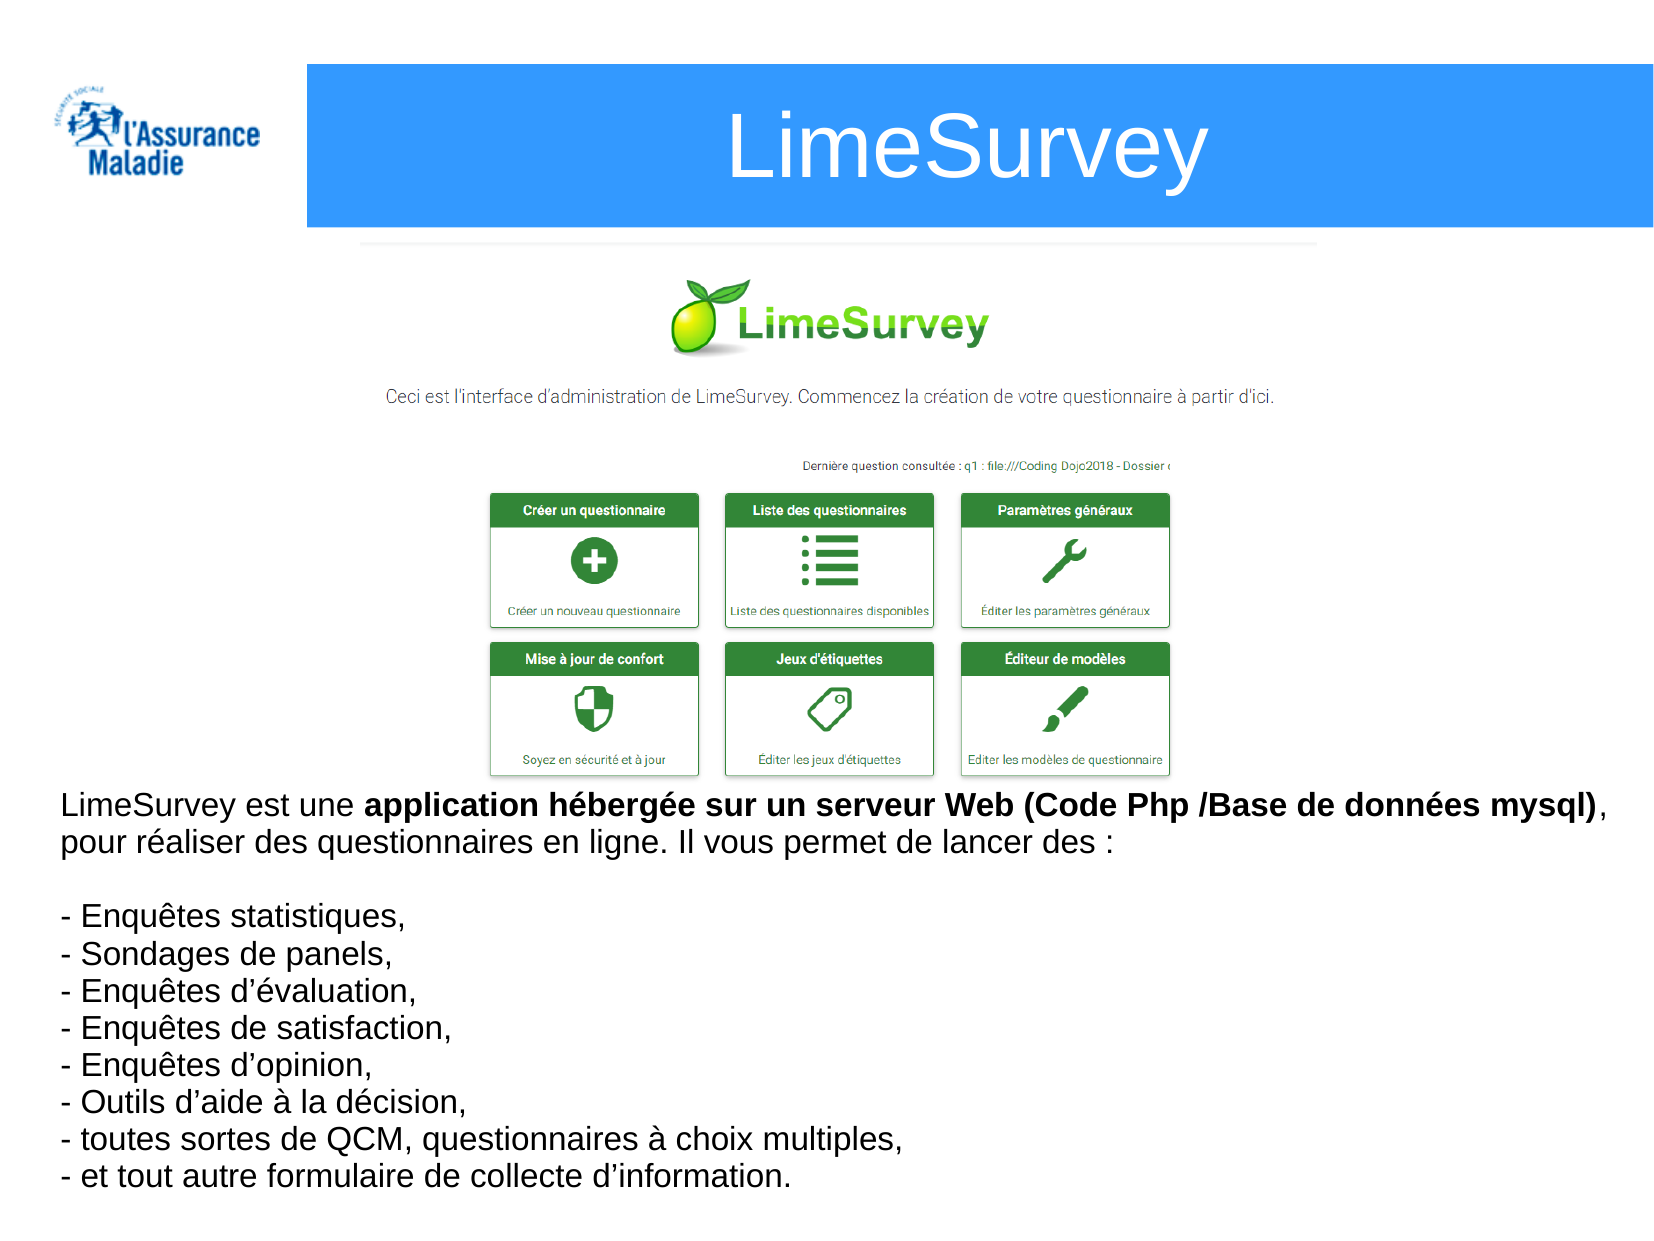

LimeSurvey
LimeSurvey est une application hébergée sur un serveur Web (Code Php /Base de données mysql), pour réaliser des questionnaires en ligne. Il vous permet de lancer des :
- Enquêtes statistiques,
- Sondages de panels,
- Enquêtes d’évaluation,
- Enquêtes de satisfaction,
- Enquêtes d’opinion,
- Outils d’aide à la décision,
- toutes sortes de QCM, questionnaires à choix multiples,
- et tout autre formulaire de collecte d’information.